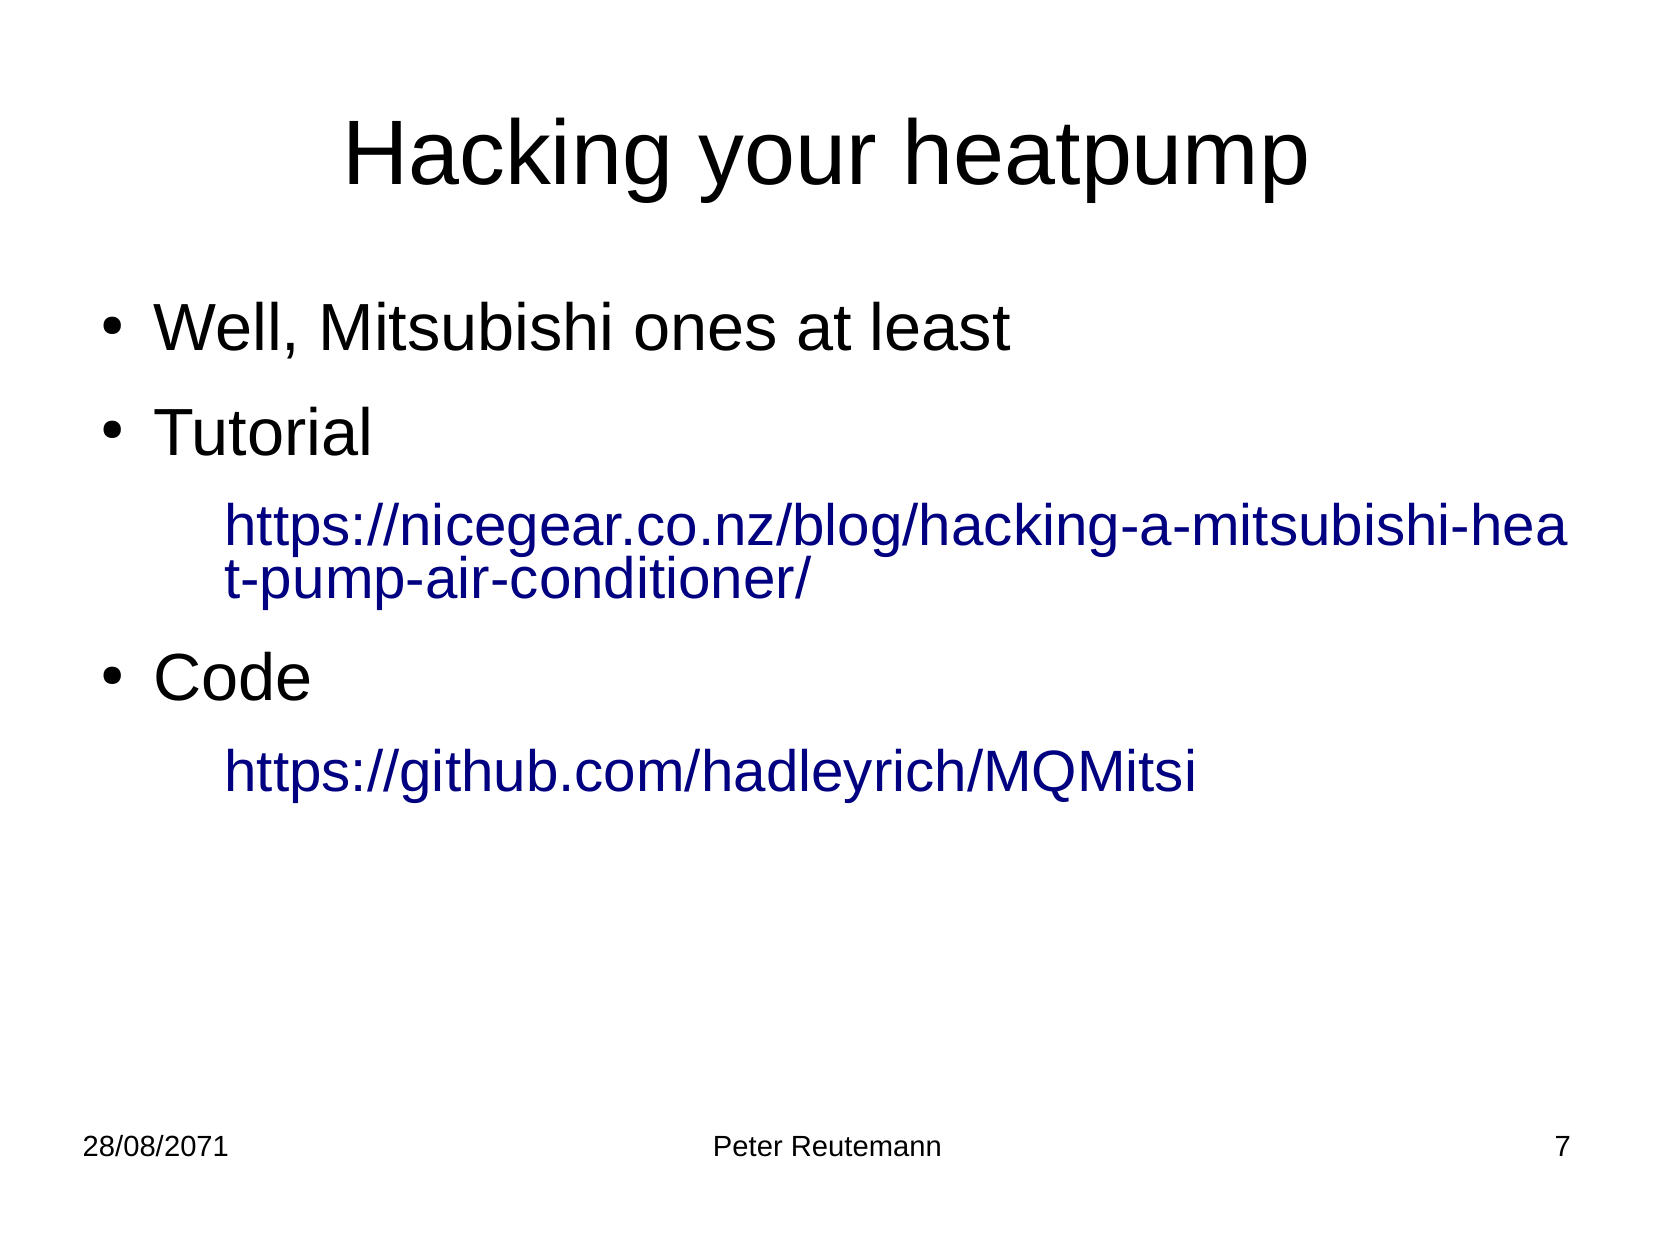

# Hacking your heatpump
Well, Mitsubishi ones at least
Tutorial
https://nicegear.co.nz/blog/hacking-a-mitsubishi-heat-pump-air-conditioner/
Code
https://github.com/hadleyrich/MQMitsi
28/08/2071
Peter Reutemann
7